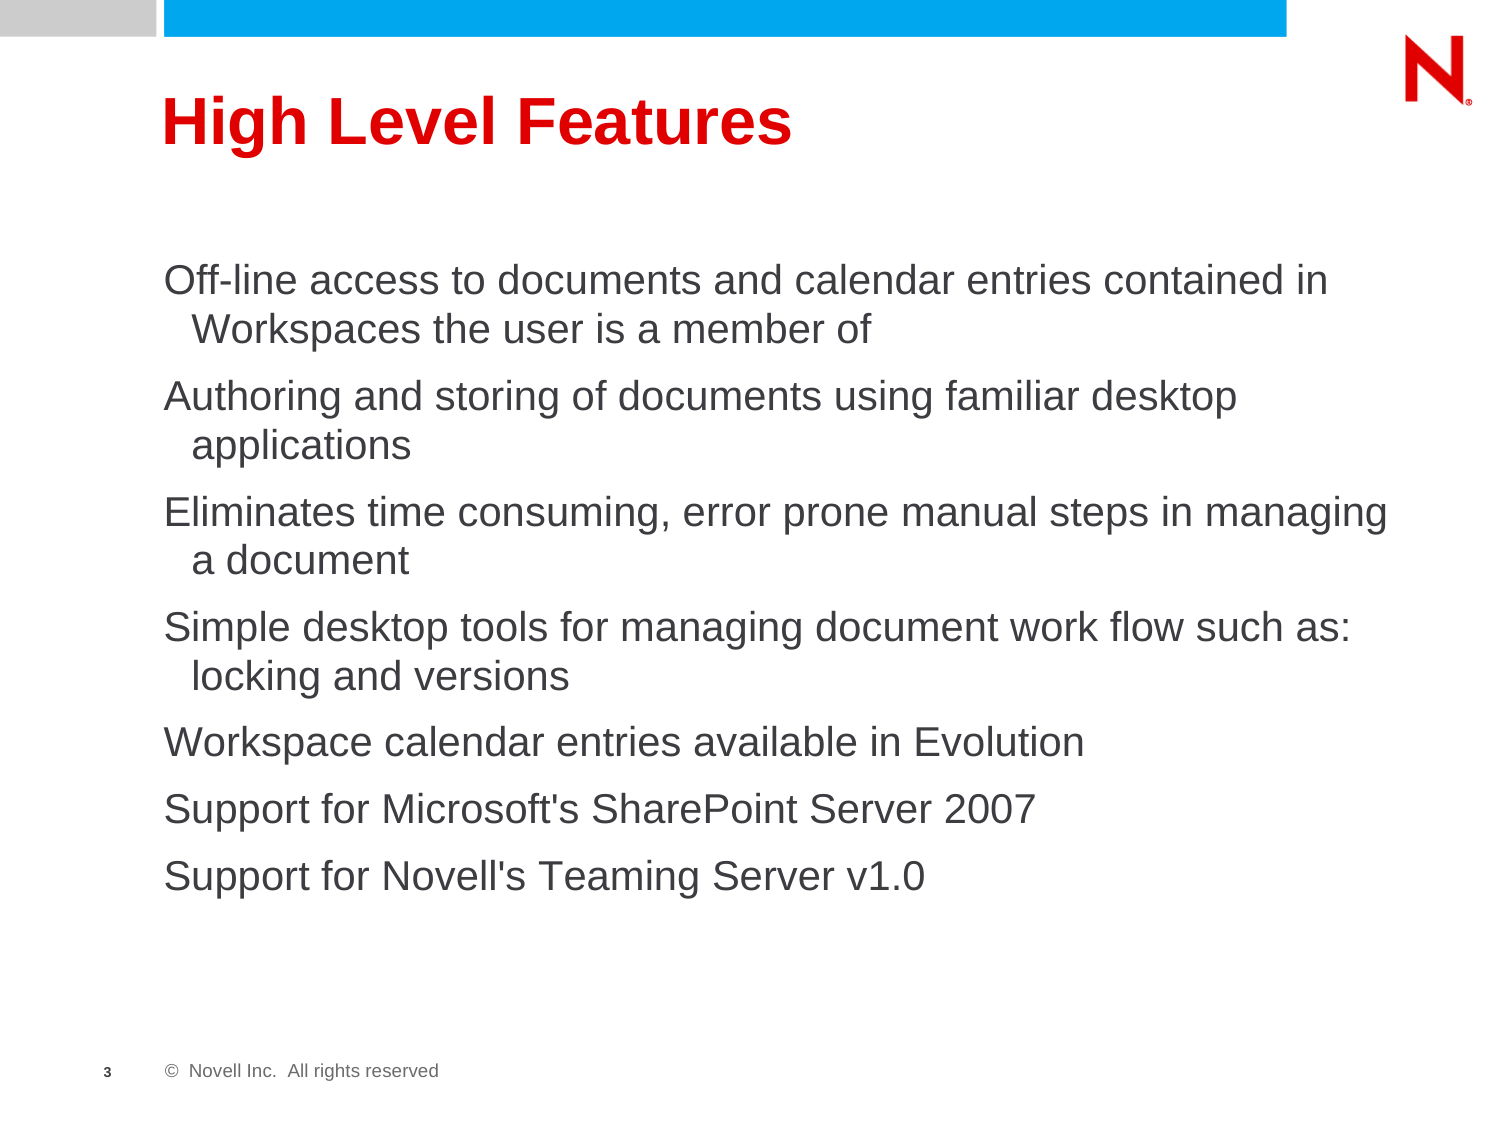

# High Level Features
Off-line access to documents and calendar entries contained in Workspaces the user is a member of
Authoring and storing of documents using familiar desktop applications
Eliminates time consuming, error prone manual steps in managing a document
Simple desktop tools for managing document work flow such as: locking and versions
Workspace calendar entries available in Evolution
Support for Microsoft's SharePoint Server 2007
Support for Novell's Teaming Server v1.0